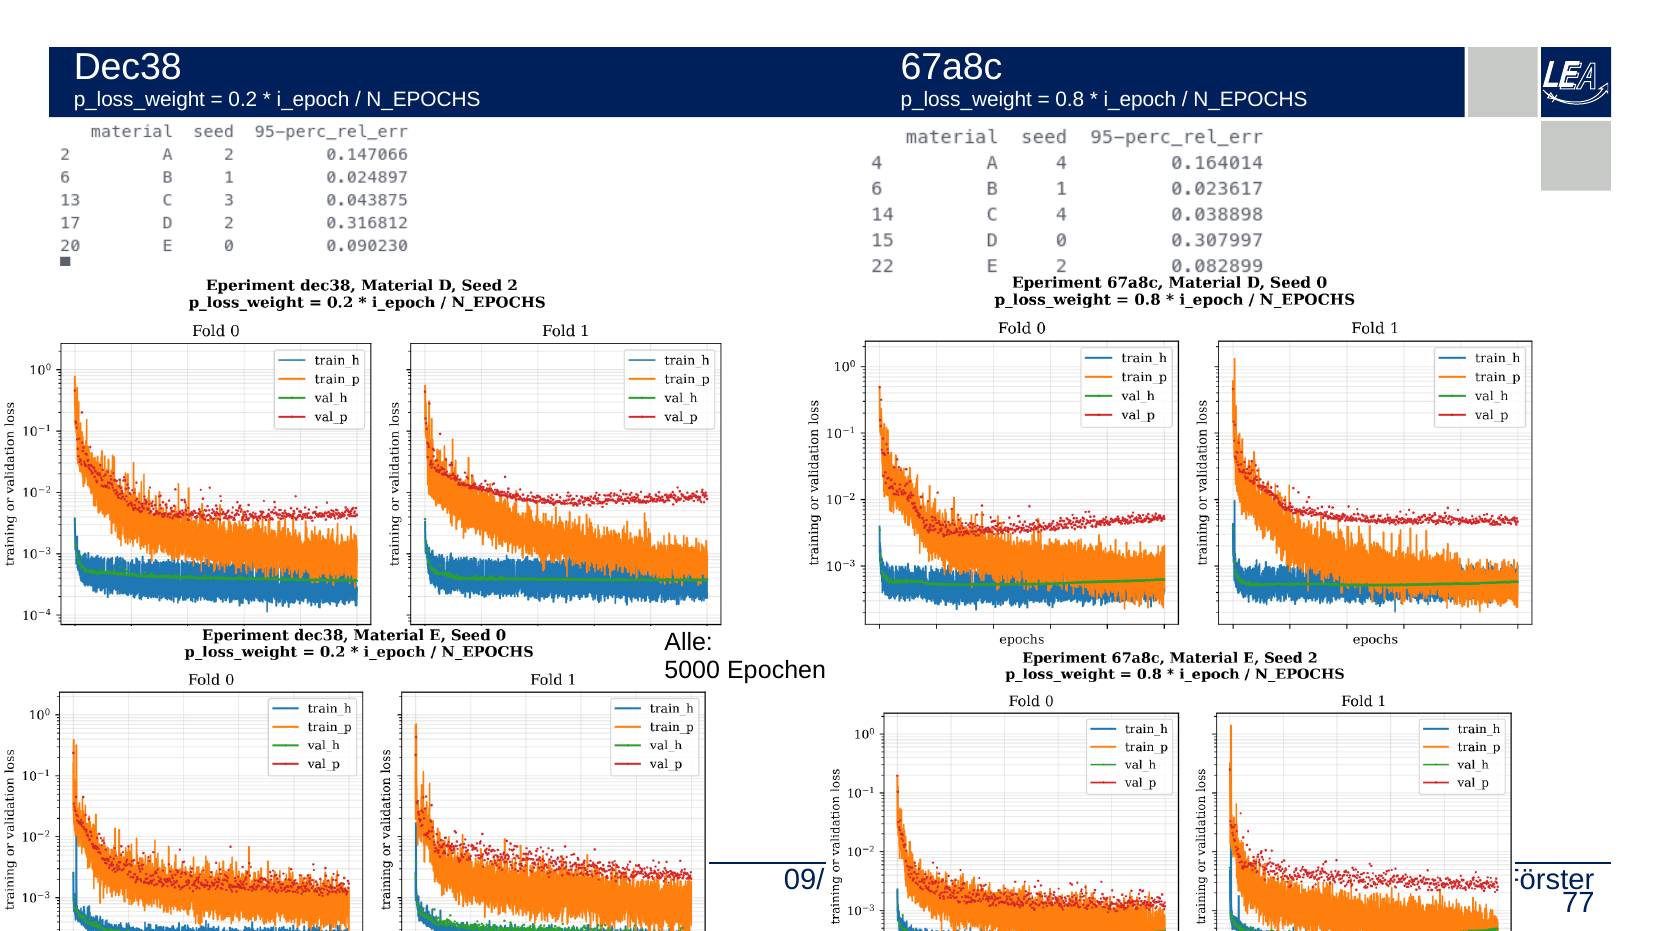

Dec38
p_loss_weight = 0.2 * i_epoch / N_EPOCHS
67a8c
p_loss_weight = 0.8 * i_epoch / N_EPOCHS
Alle:
5000 Epochen
Förster
77